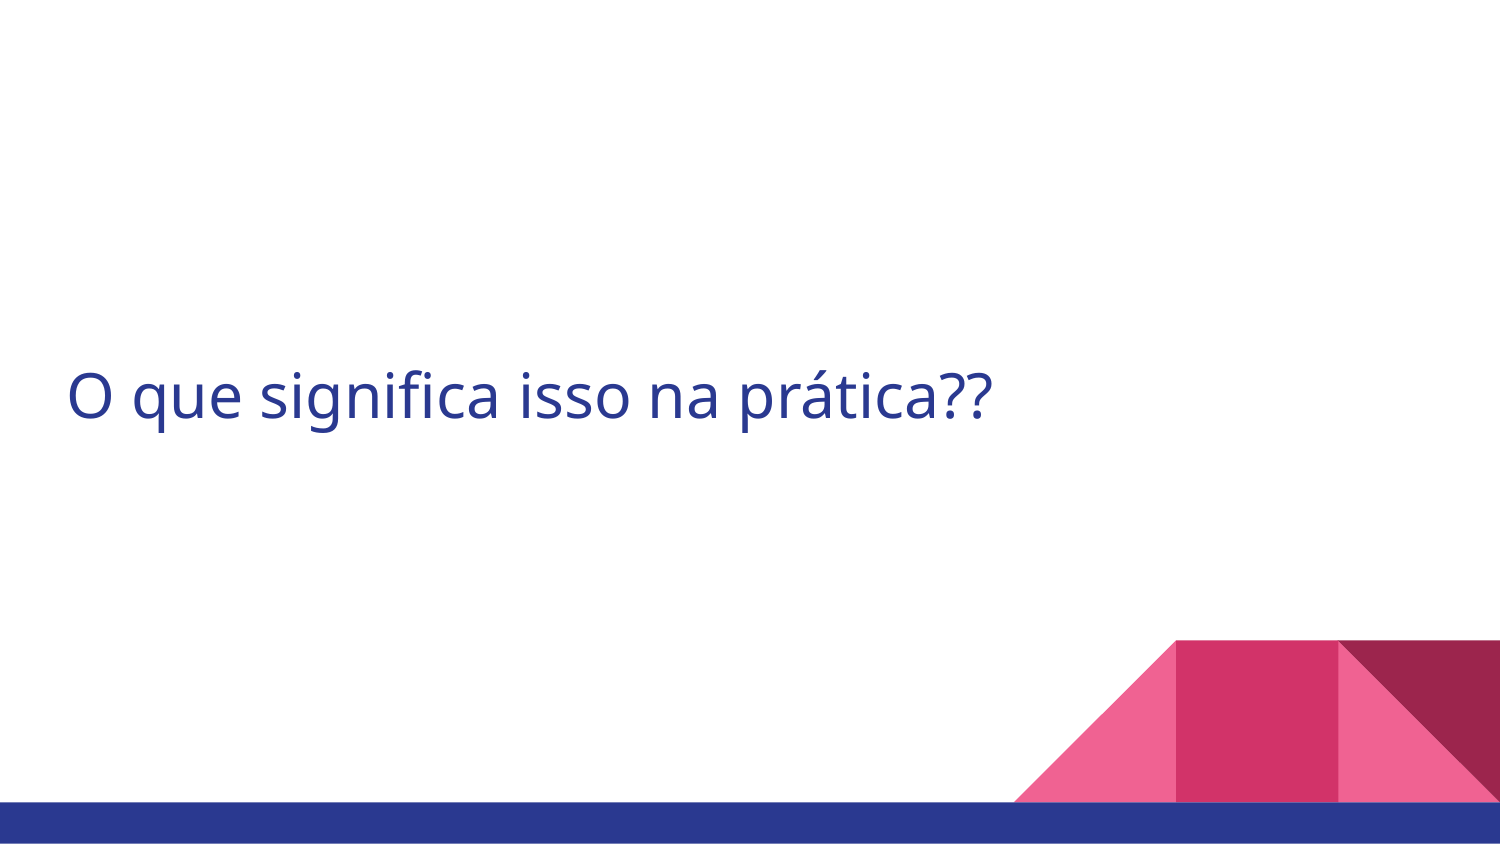

# O que significa isso na prática??